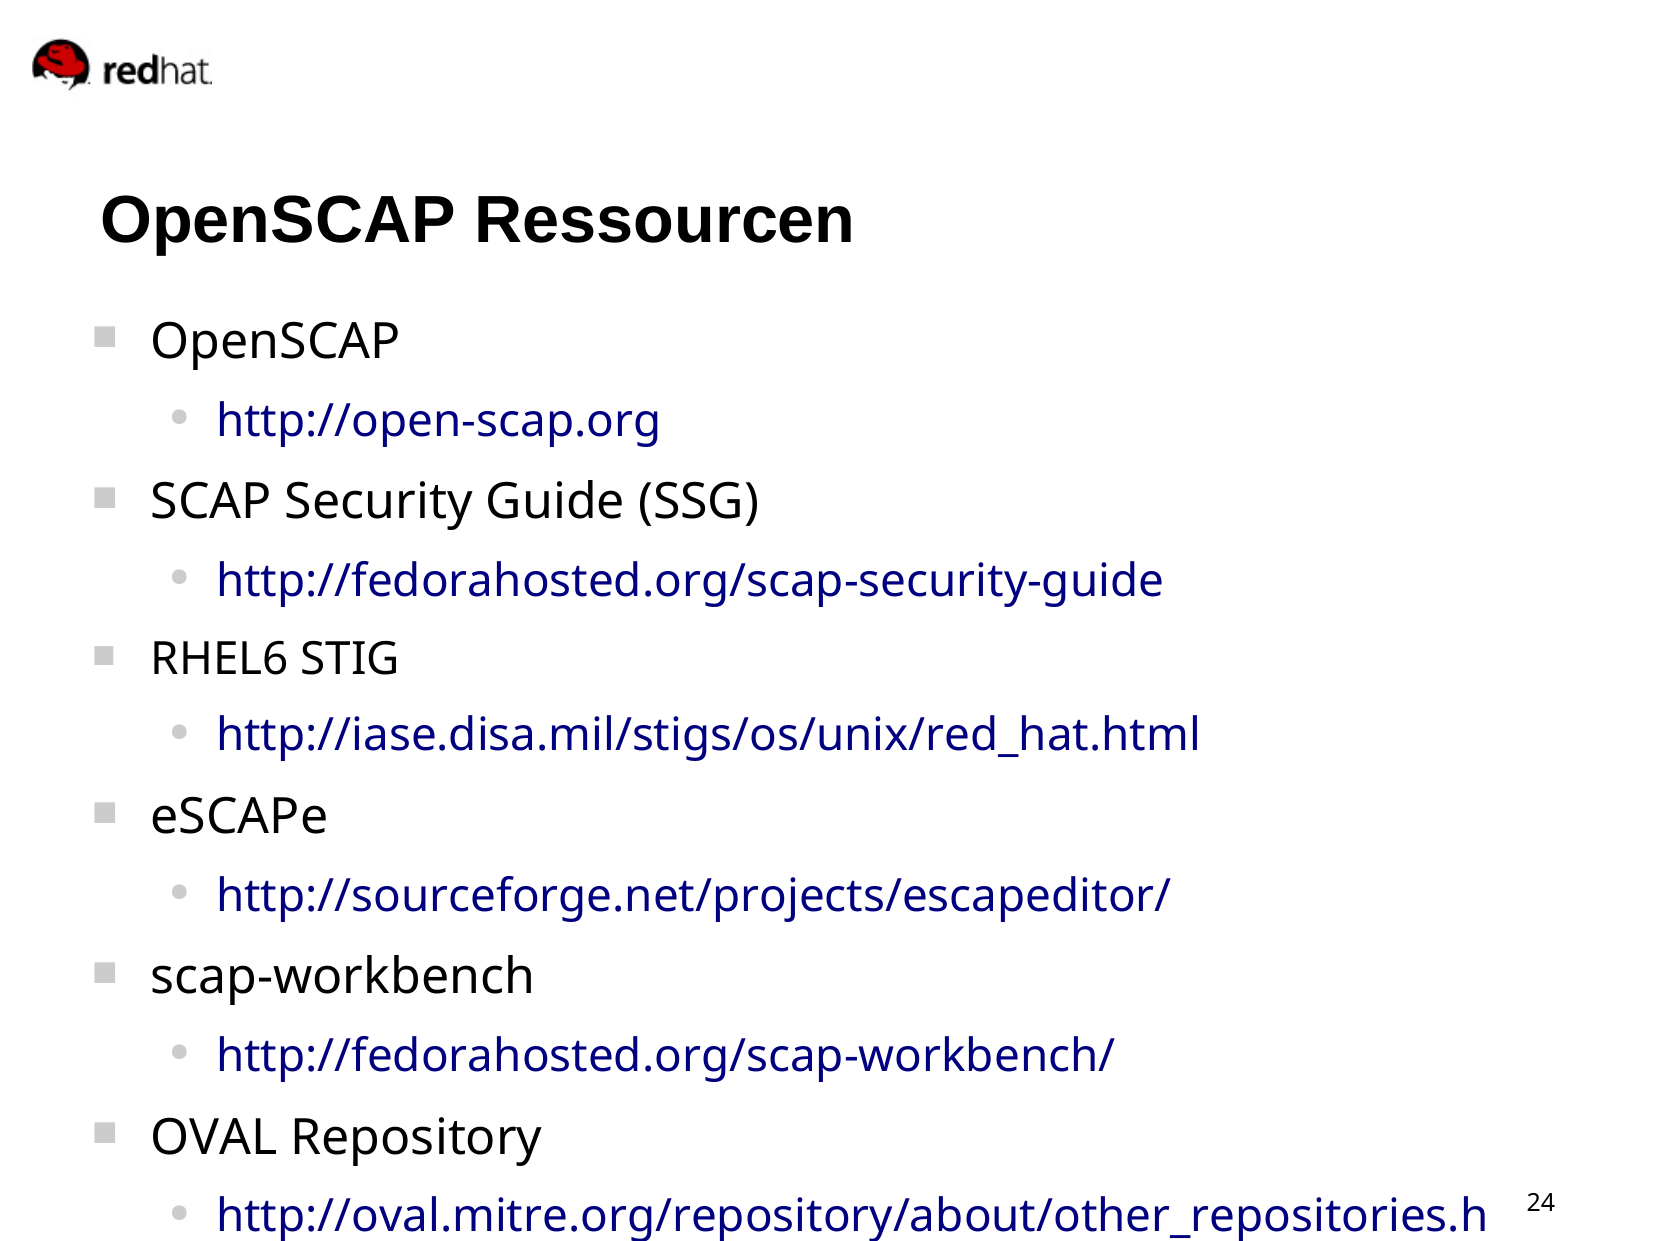

# OpenSCAP Ressourcen
OpenSCAP
http://open-scap.org
SCAP Security Guide (SSG)
http://fedorahosted.org/scap-security-guide
RHEL6 STIG
http://iase.disa.mil/stigs/os/unix/red_hat.html
eSCAPe
http://sourceforge.net/projects/escapeditor/
scap-workbench
http://fedorahosted.org/scap-workbench/
OVAL Repository
http://oval.mitre.org/repository/about/other_repositories.html